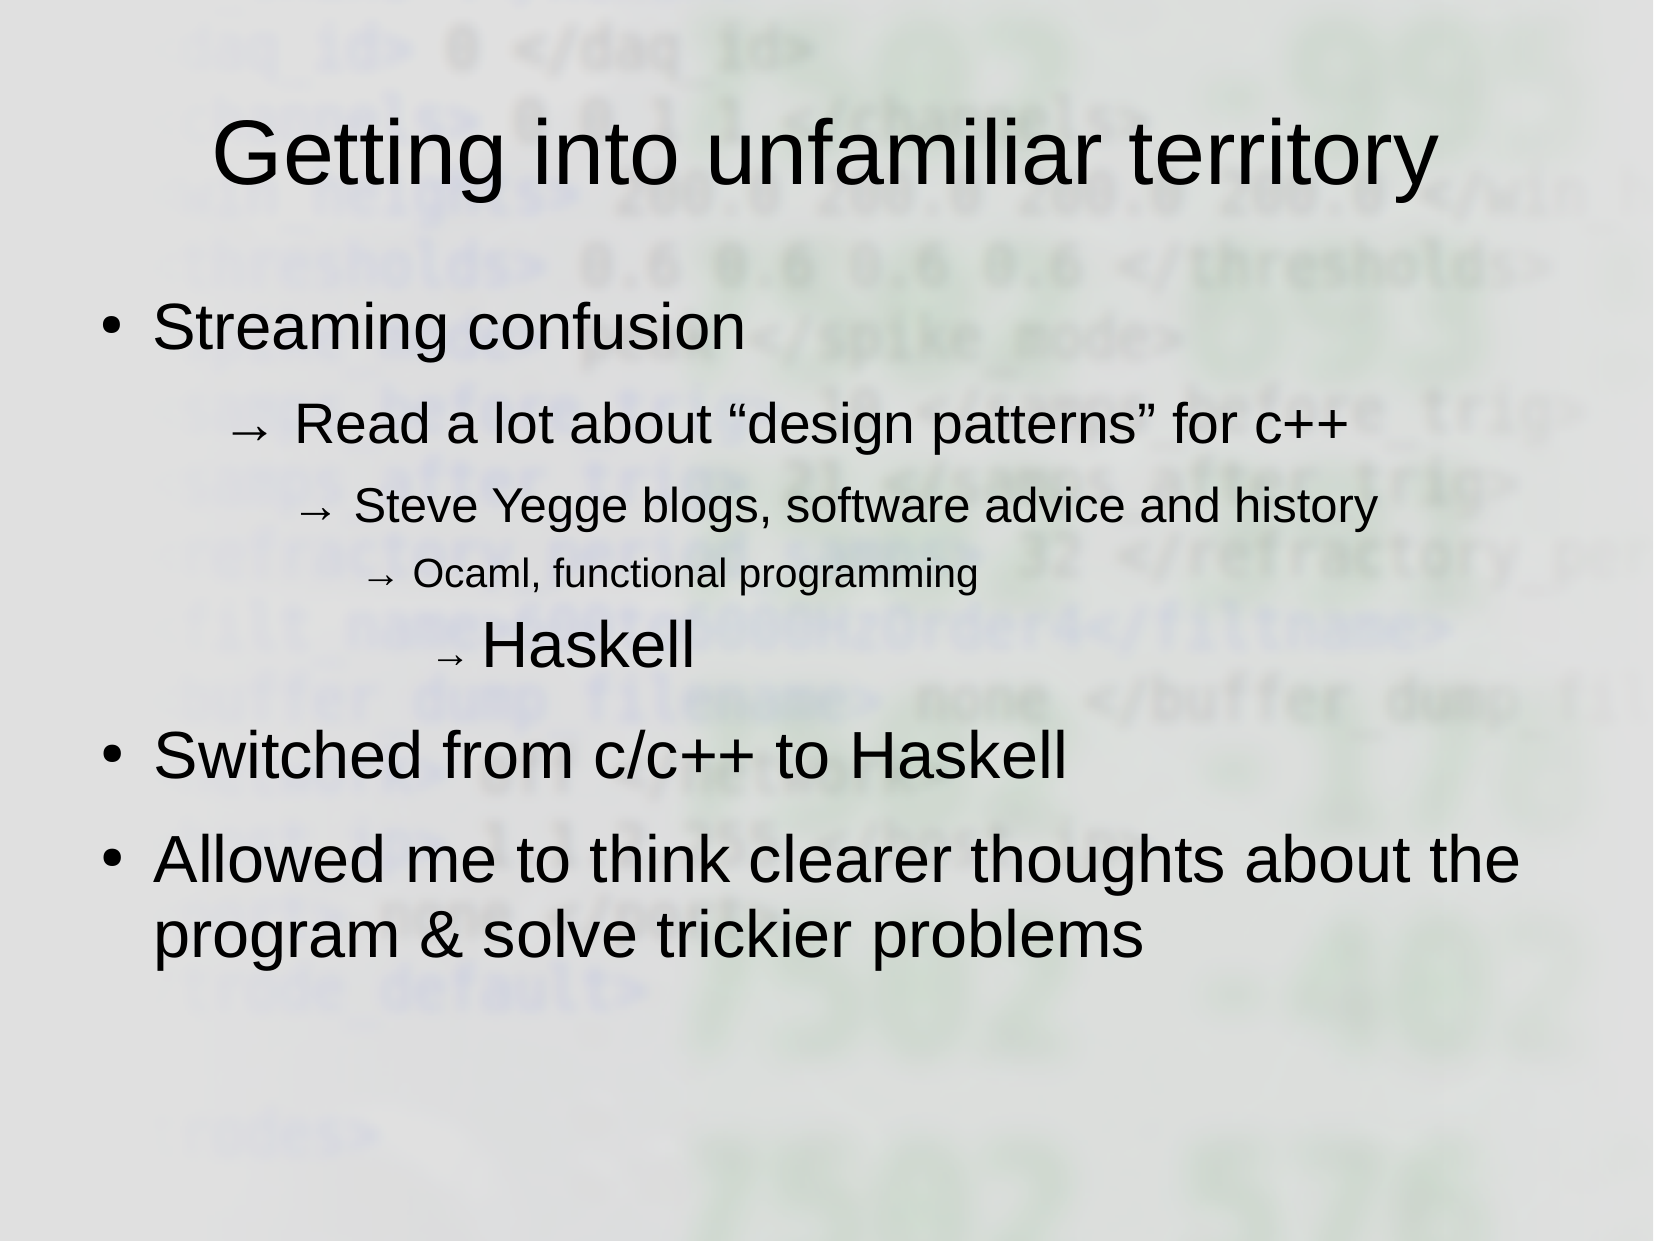

# Getting into unfamiliar territory
Streaming confusion
→ Read a lot about “design patterns” for c++
→ Steve Yegge blogs, software advice and history
→ Ocaml, functional programming
→ Haskell
Switched from c/c++ to Haskell
Allowed me to think clearer thoughts about the program & solve trickier problems